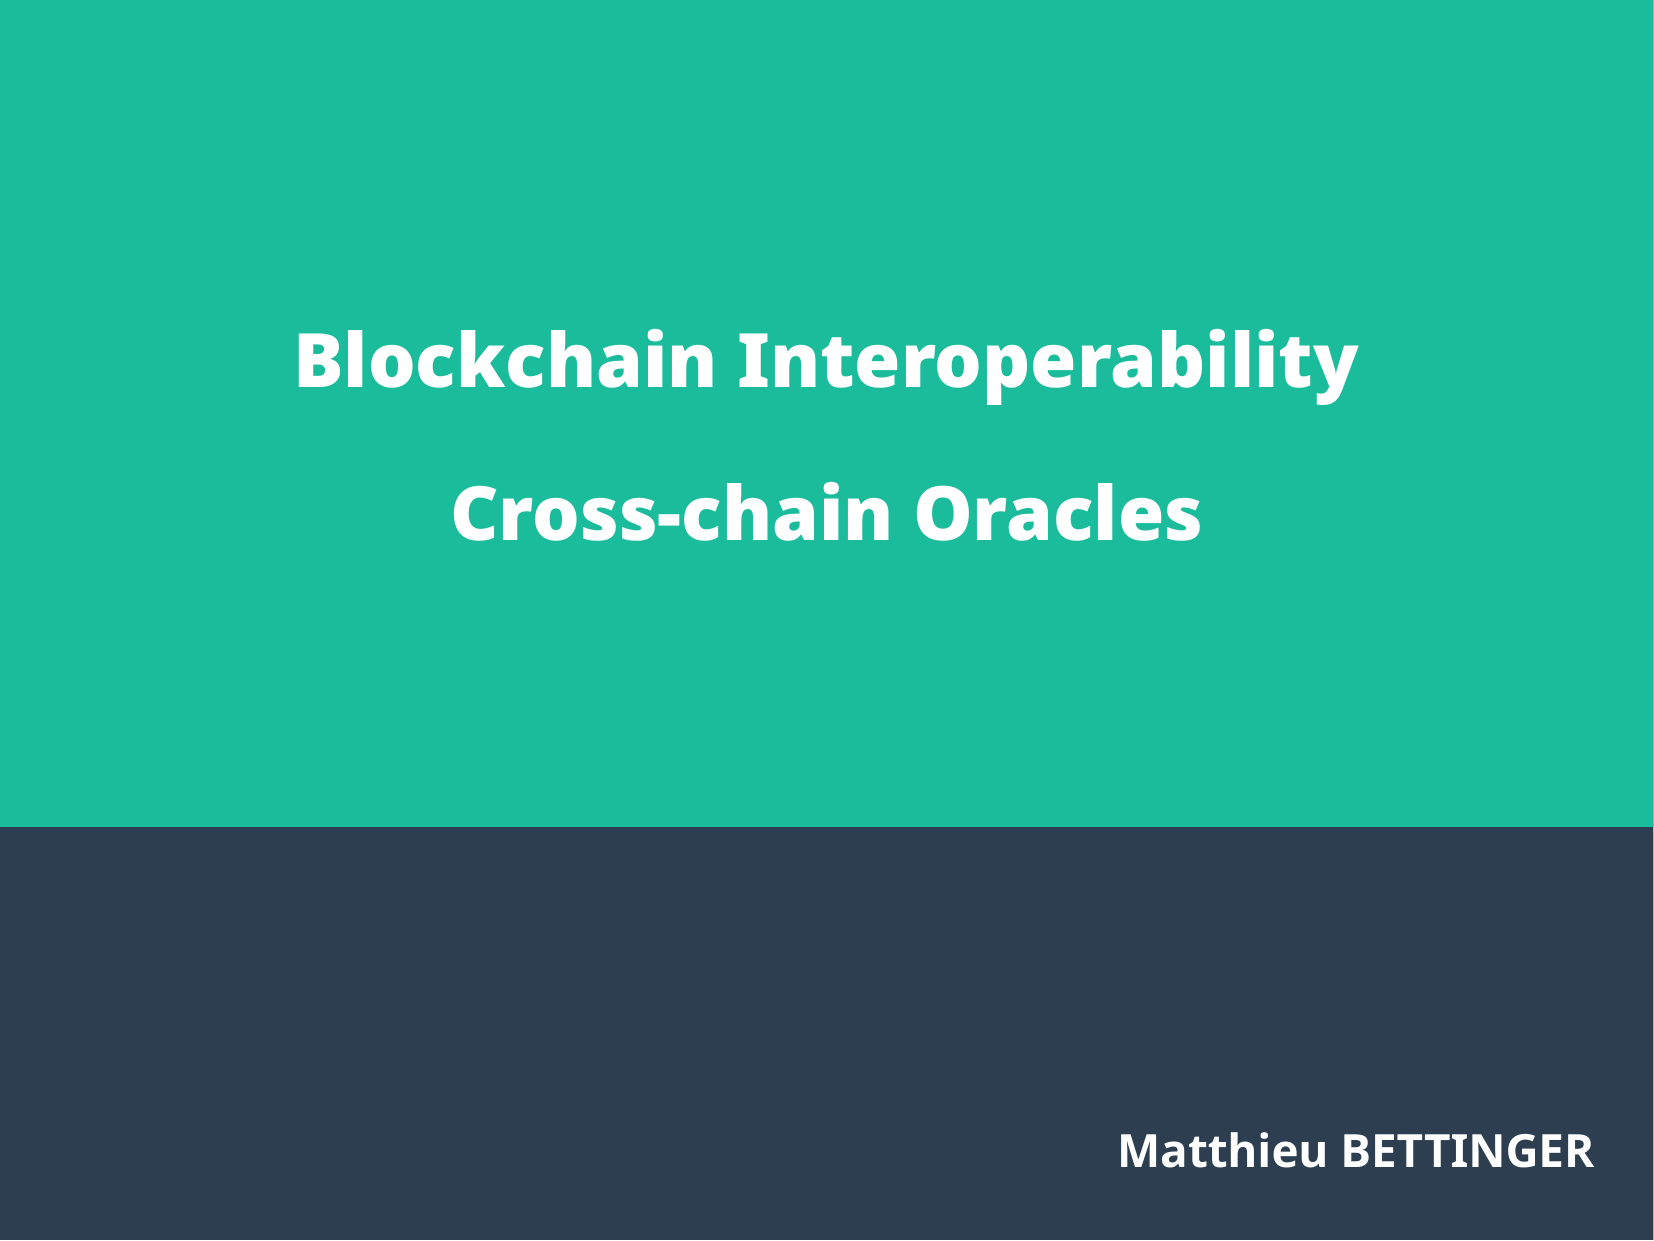

# Blockchain Interoperability Cross-chain Oracles
Matthieu BETTINGER